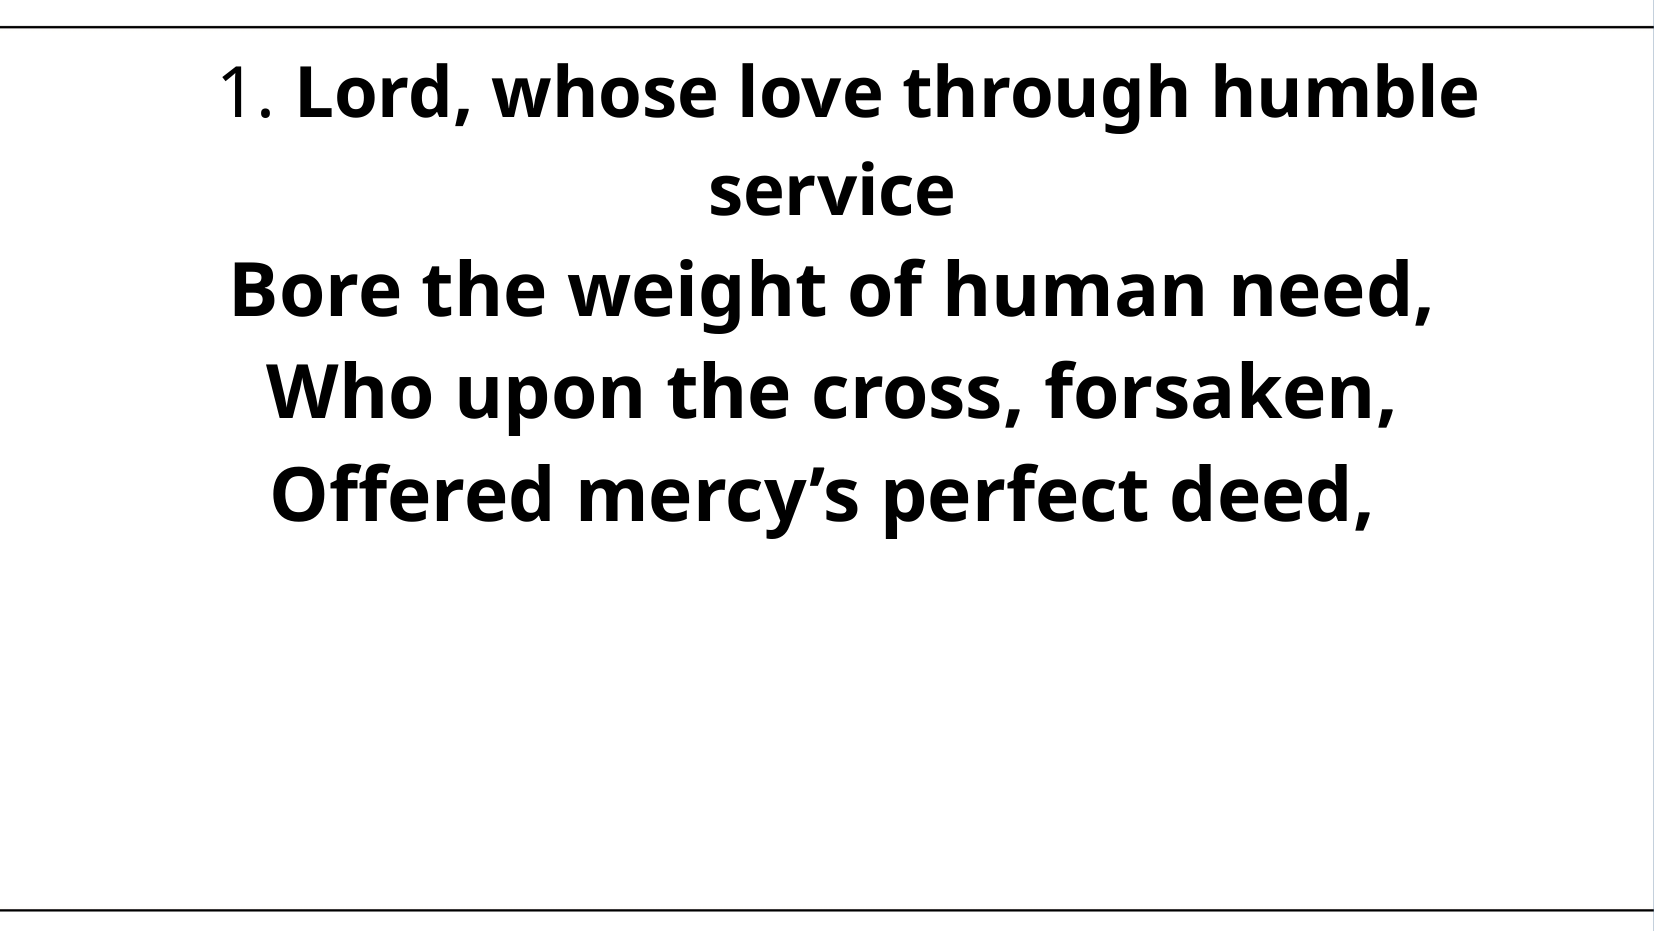

1. Lord, whose love through humble service
Bore the weight of human need,
Who upon the cross, forsaken,
Offered mercy’s perfect deed,